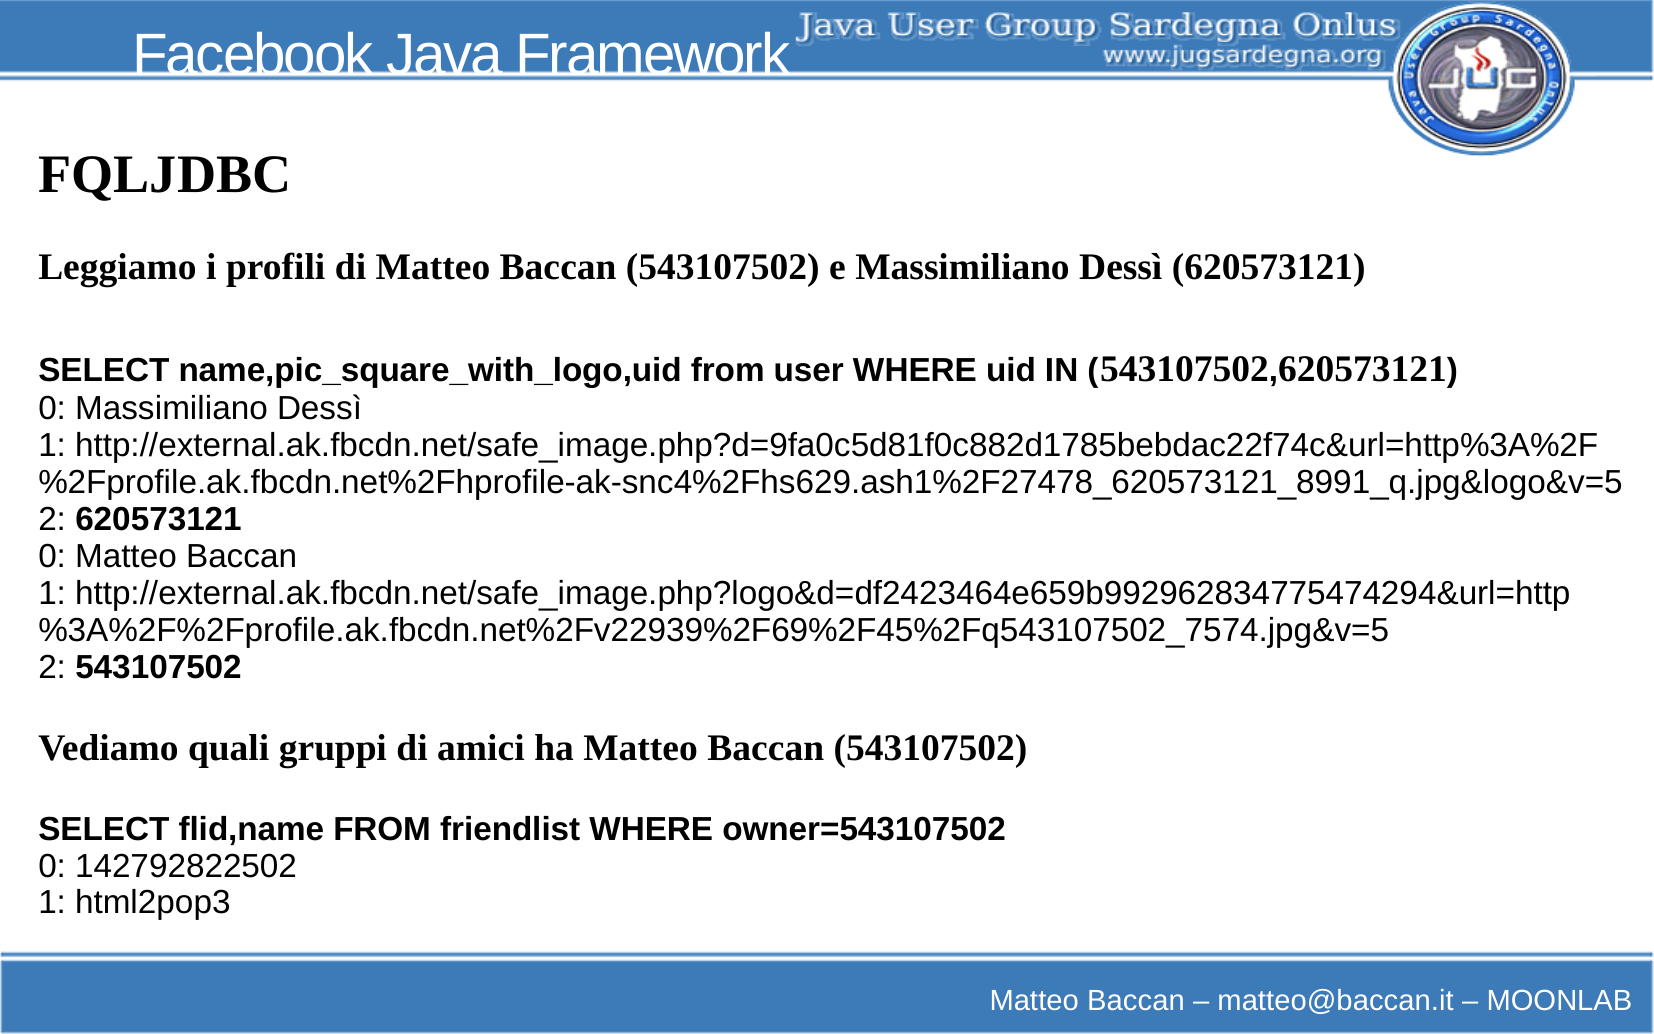

# Facebook Java Framework
FQLJDBC
Leggiamo i profili di Matteo Baccan (543107502) e Massimiliano Dessì (620573121)
SELECT name,pic_square_with_logo,uid from user WHERE uid IN (543107502,620573121)
0: Massimiliano Dessì
1: http://external.ak.fbcdn.net/safe_image.php?d=9fa0c5d81f0c882d1785bebdac22f74c&url=http%3A%2F%2Fprofile.ak.fbcdn.net%2Fhprofile-ak-snc4%2Fhs629.ash1%2F27478_620573121_8991_q.jpg&logo&v=5
2: 620573121
0: Matteo Baccan
1: http://external.ak.fbcdn.net/safe_image.php?logo&d=df2423464e659b992962834775474294&url=http%3A%2F%2Fprofile.ak.fbcdn.net%2Fv22939%2F69%2F45%2Fq543107502_7574.jpg&v=5
2: 543107502
Vediamo quali gruppi di amici ha Matteo Baccan (543107502)
SELECT flid,name FROM friendlist WHERE owner=543107502
0: 142792822502
1: html2pop3